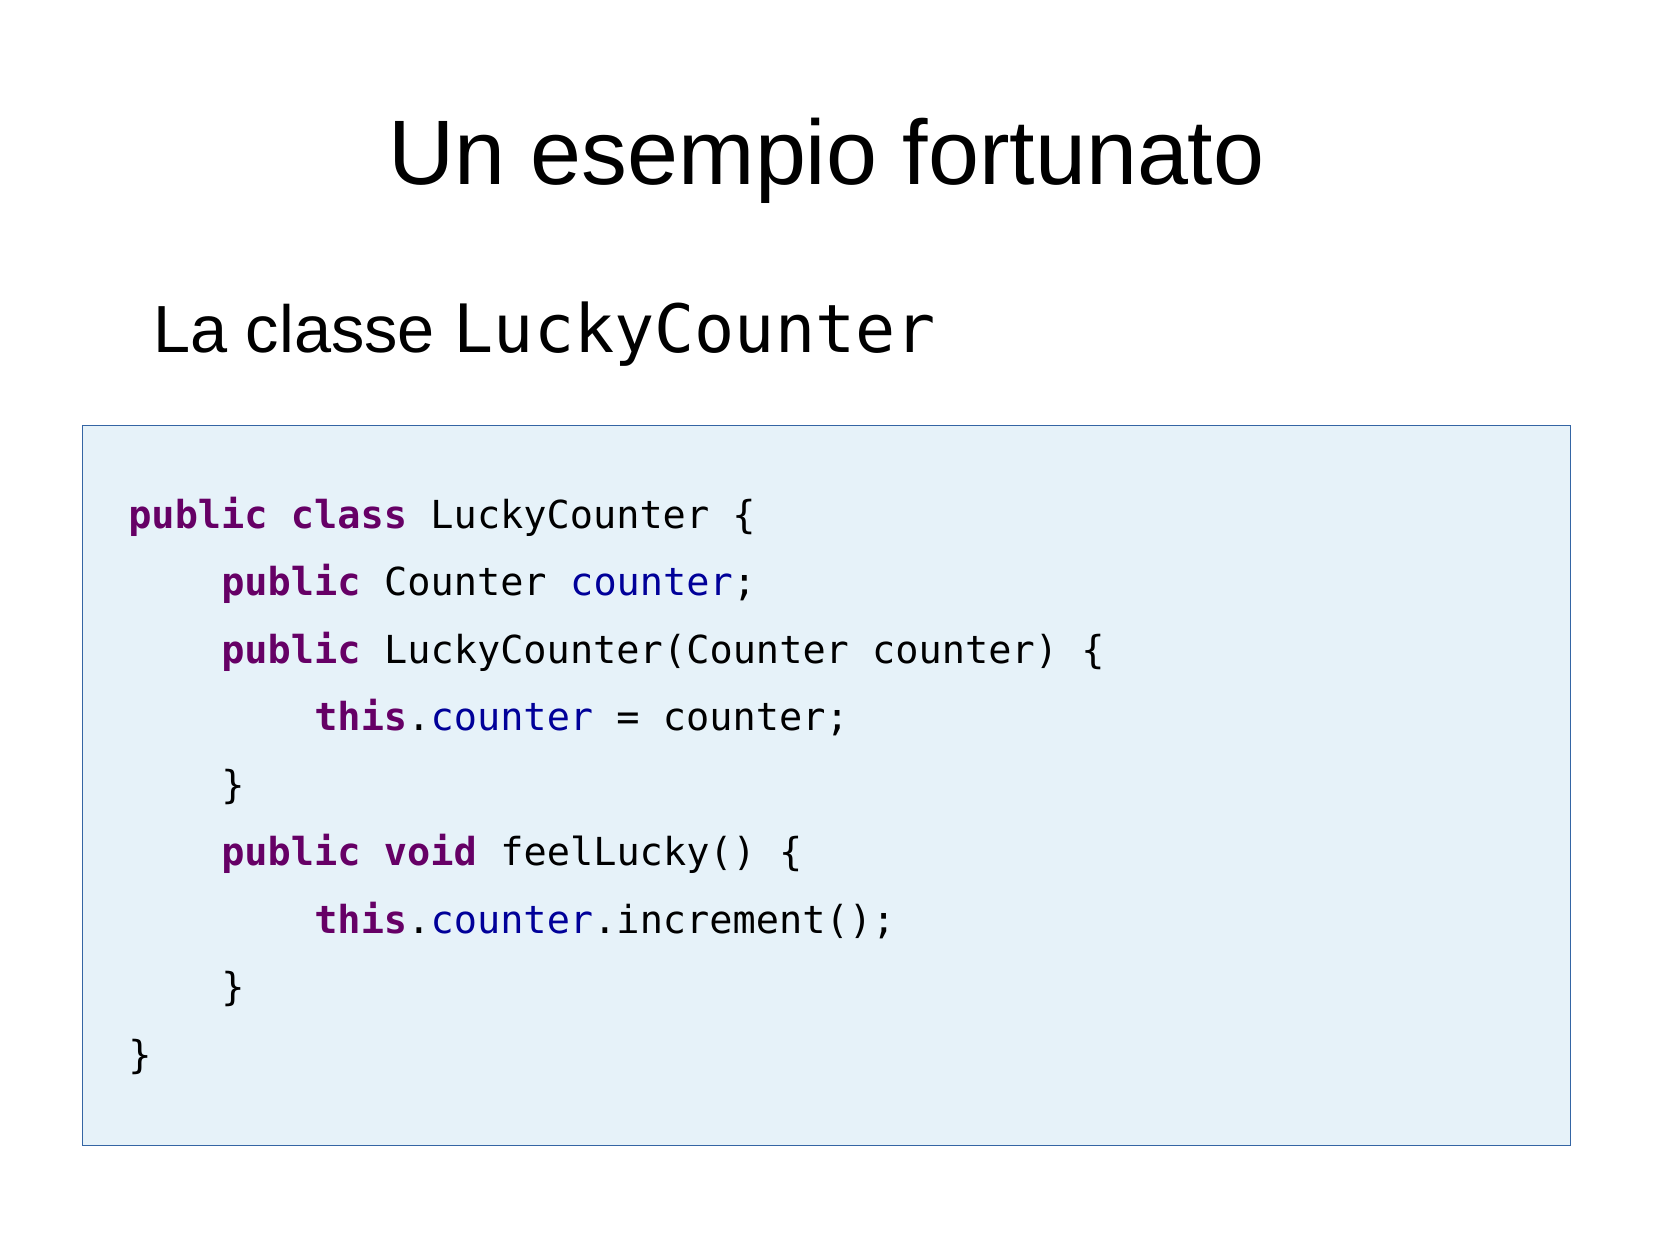

# Un esempio fortunato
La classe LuckyCounter
public class LuckyCounter {
 public Counter counter;
 public LuckyCounter(Counter counter) {
 this.counter = counter;
 }
 public void feelLucky() {
 this.counter.increment();
 }
}